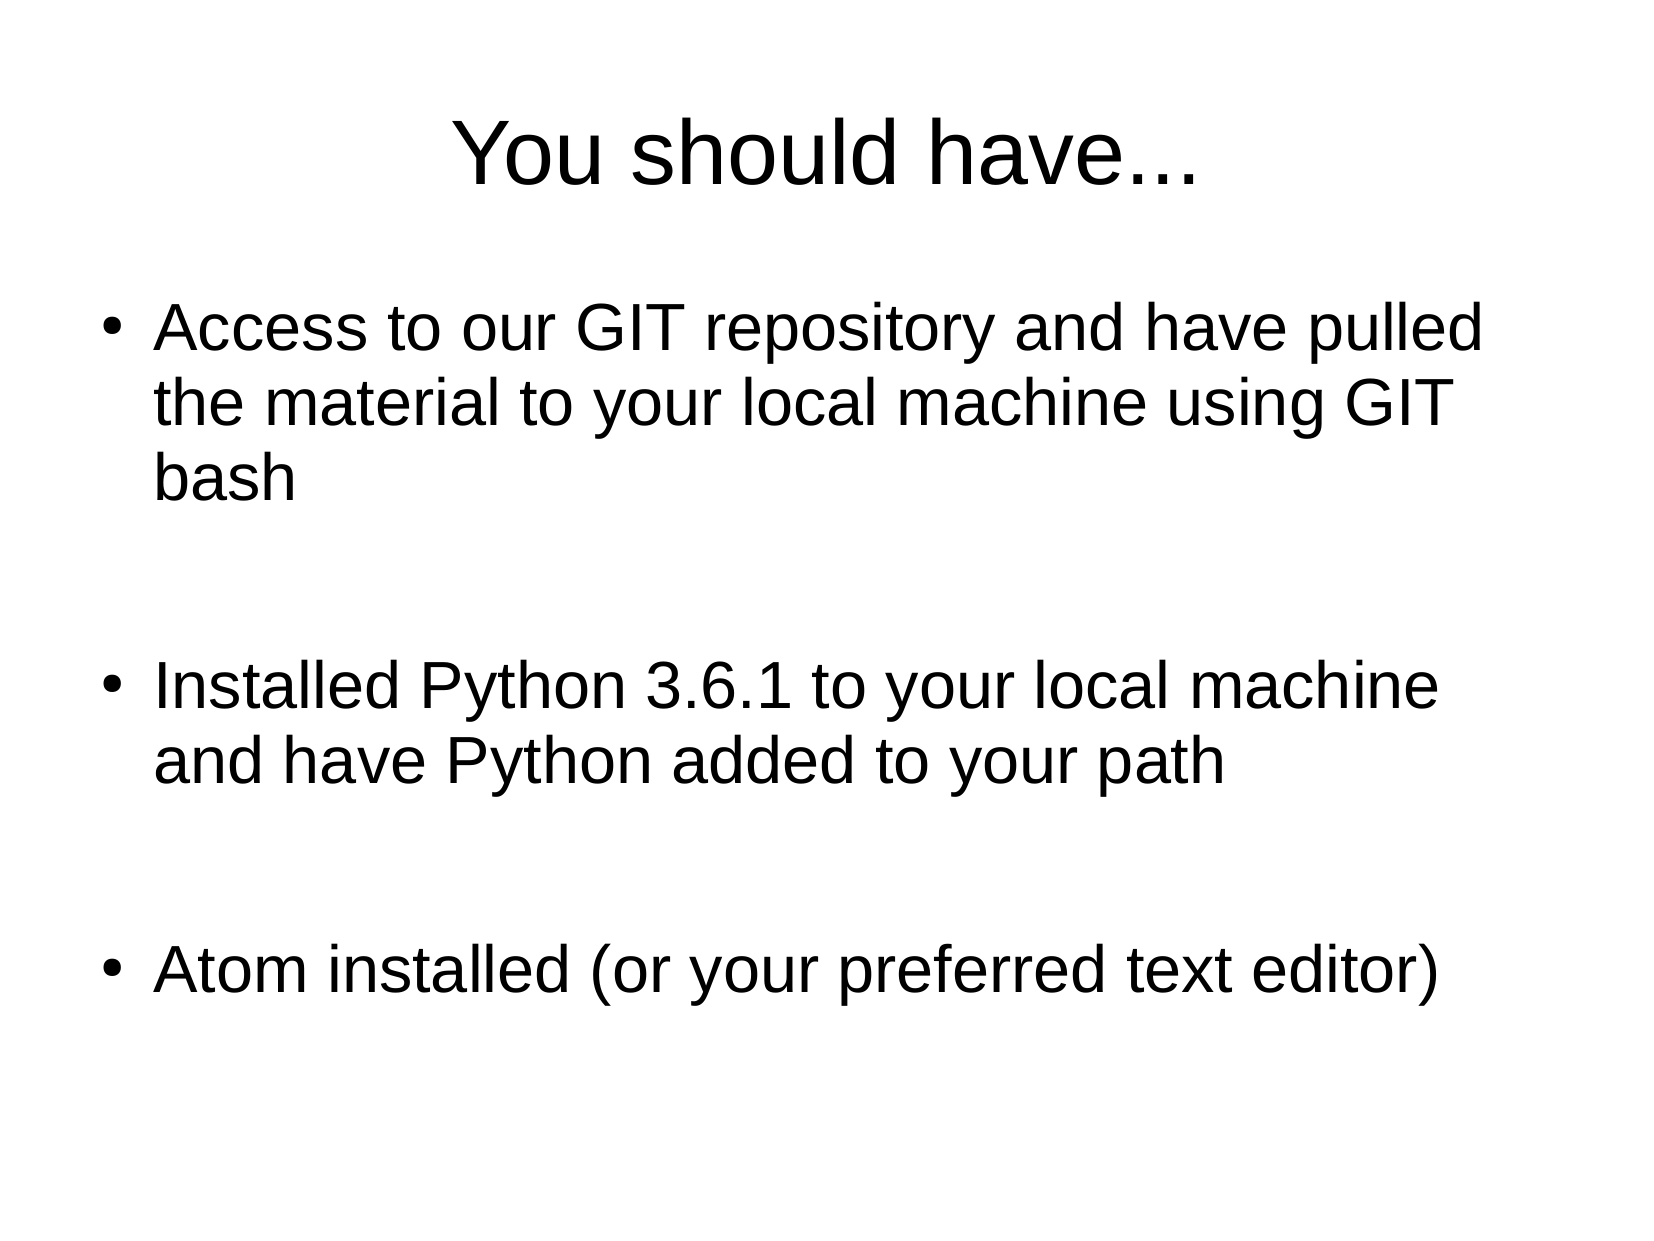

# You should have...
Access to our GIT repository and have pulled the material to your local machine using GIT bash
Installed Python 3.6.1 to your local machine and have Python added to your path
Atom installed (or your preferred text editor)